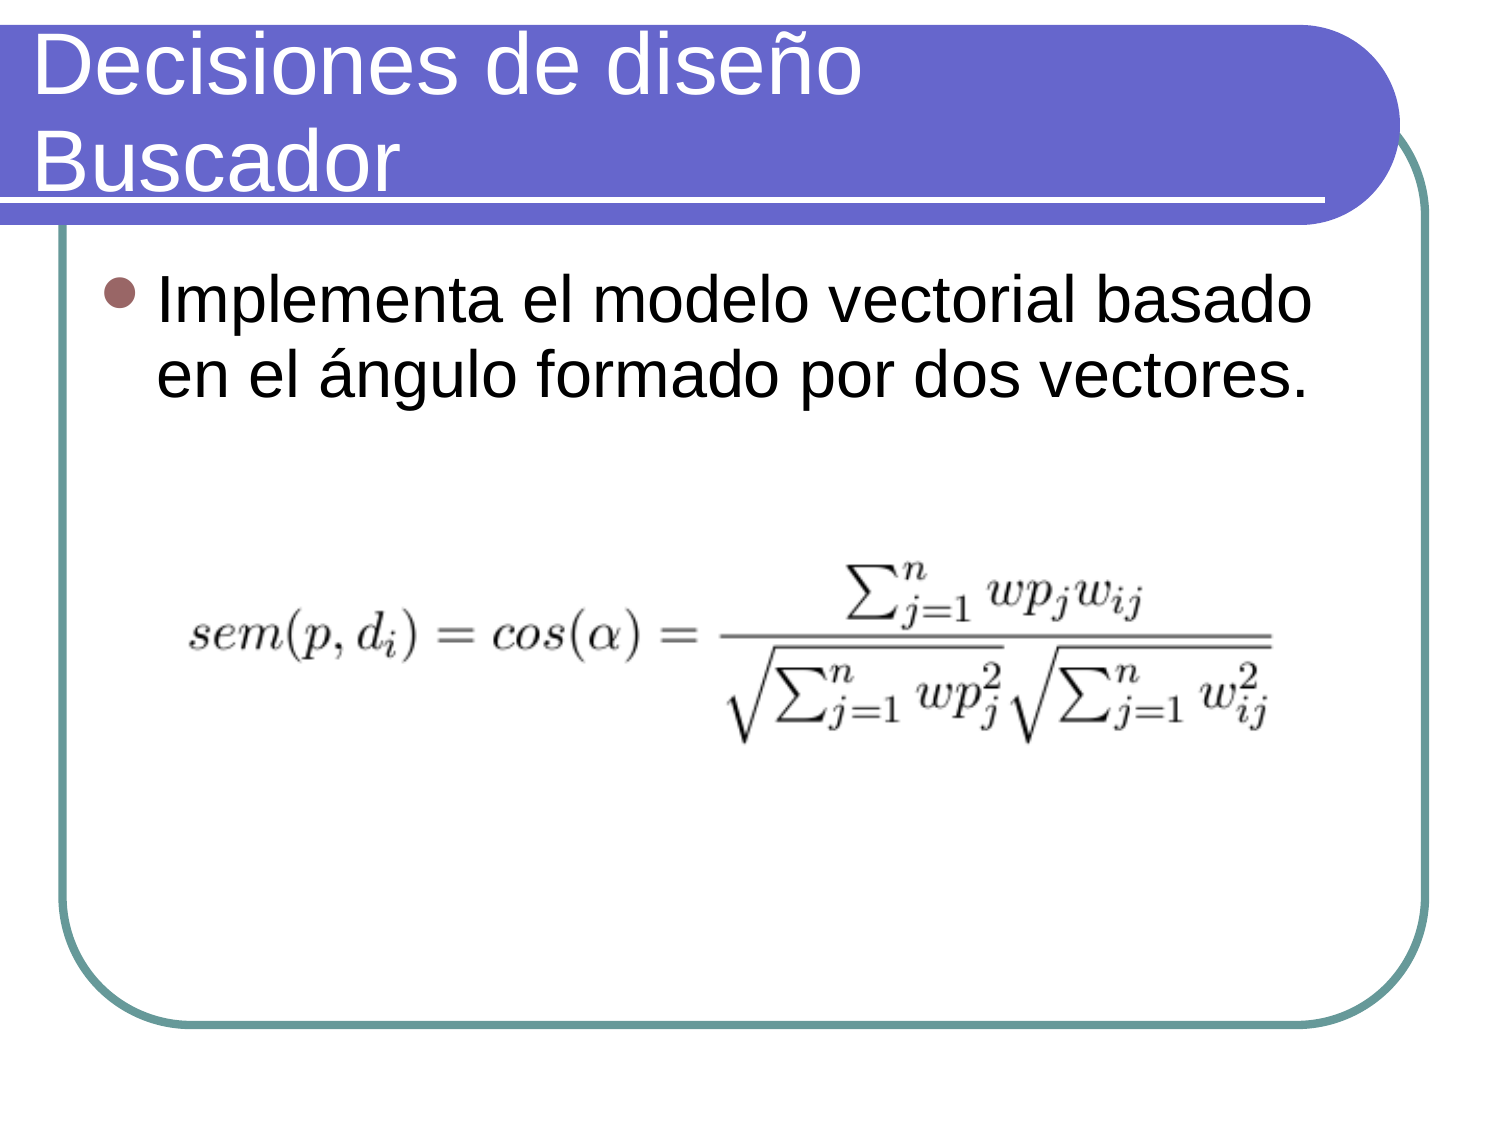

# Decisiones de diseño Buscador
Implementa el modelo vectorial basado en el ángulo formado por dos vectores.